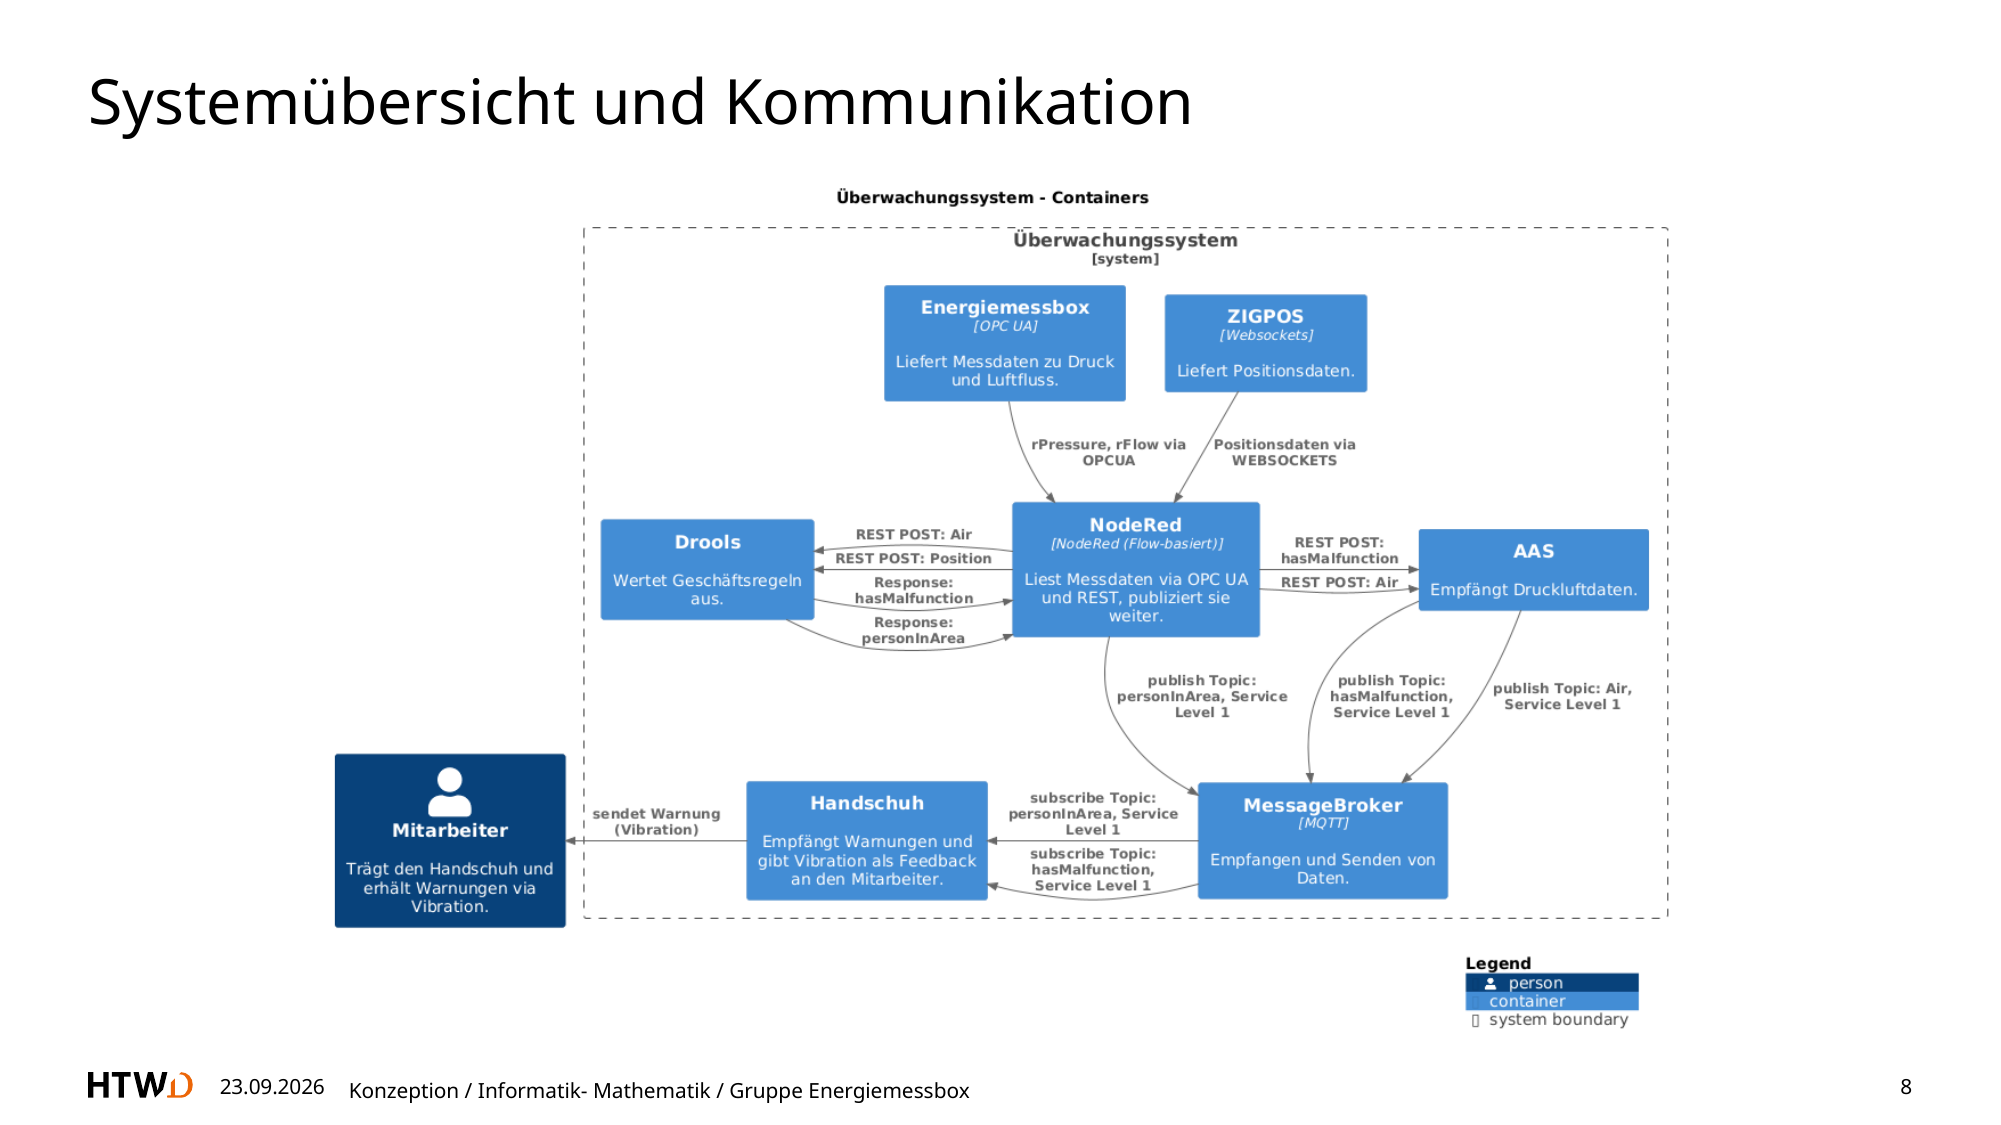

# Systemübersicht und Kommunikation
8
Konzeption / Informatik- Mathematik / Gruppe Energiemessbox